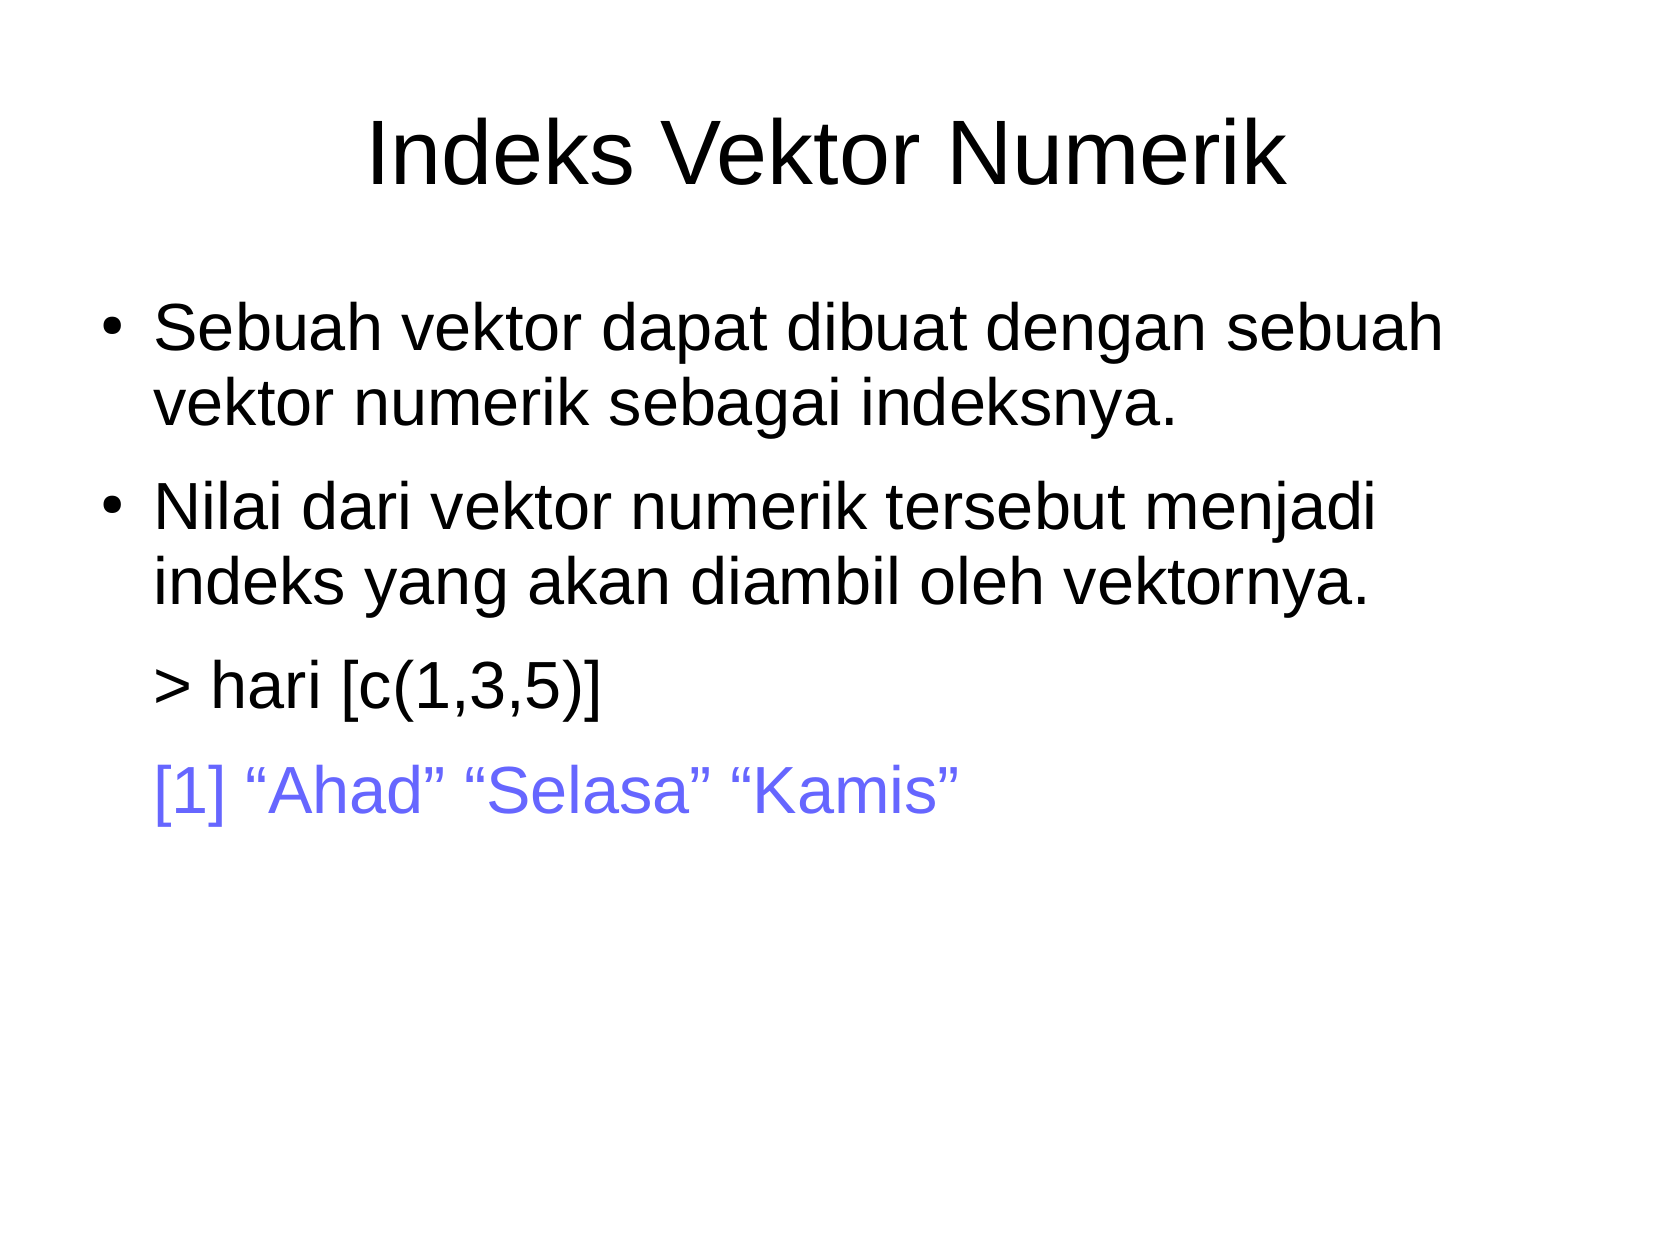

# Indeks Vektor Numerik
Sebuah vektor dapat dibuat dengan sebuah vektor numerik sebagai indeksnya.
Nilai dari vektor numerik tersebut menjadi indeks yang akan diambil oleh vektornya.
> hari [c(1,3,5)]
[1] “Ahad” “Selasa” “Kamis”